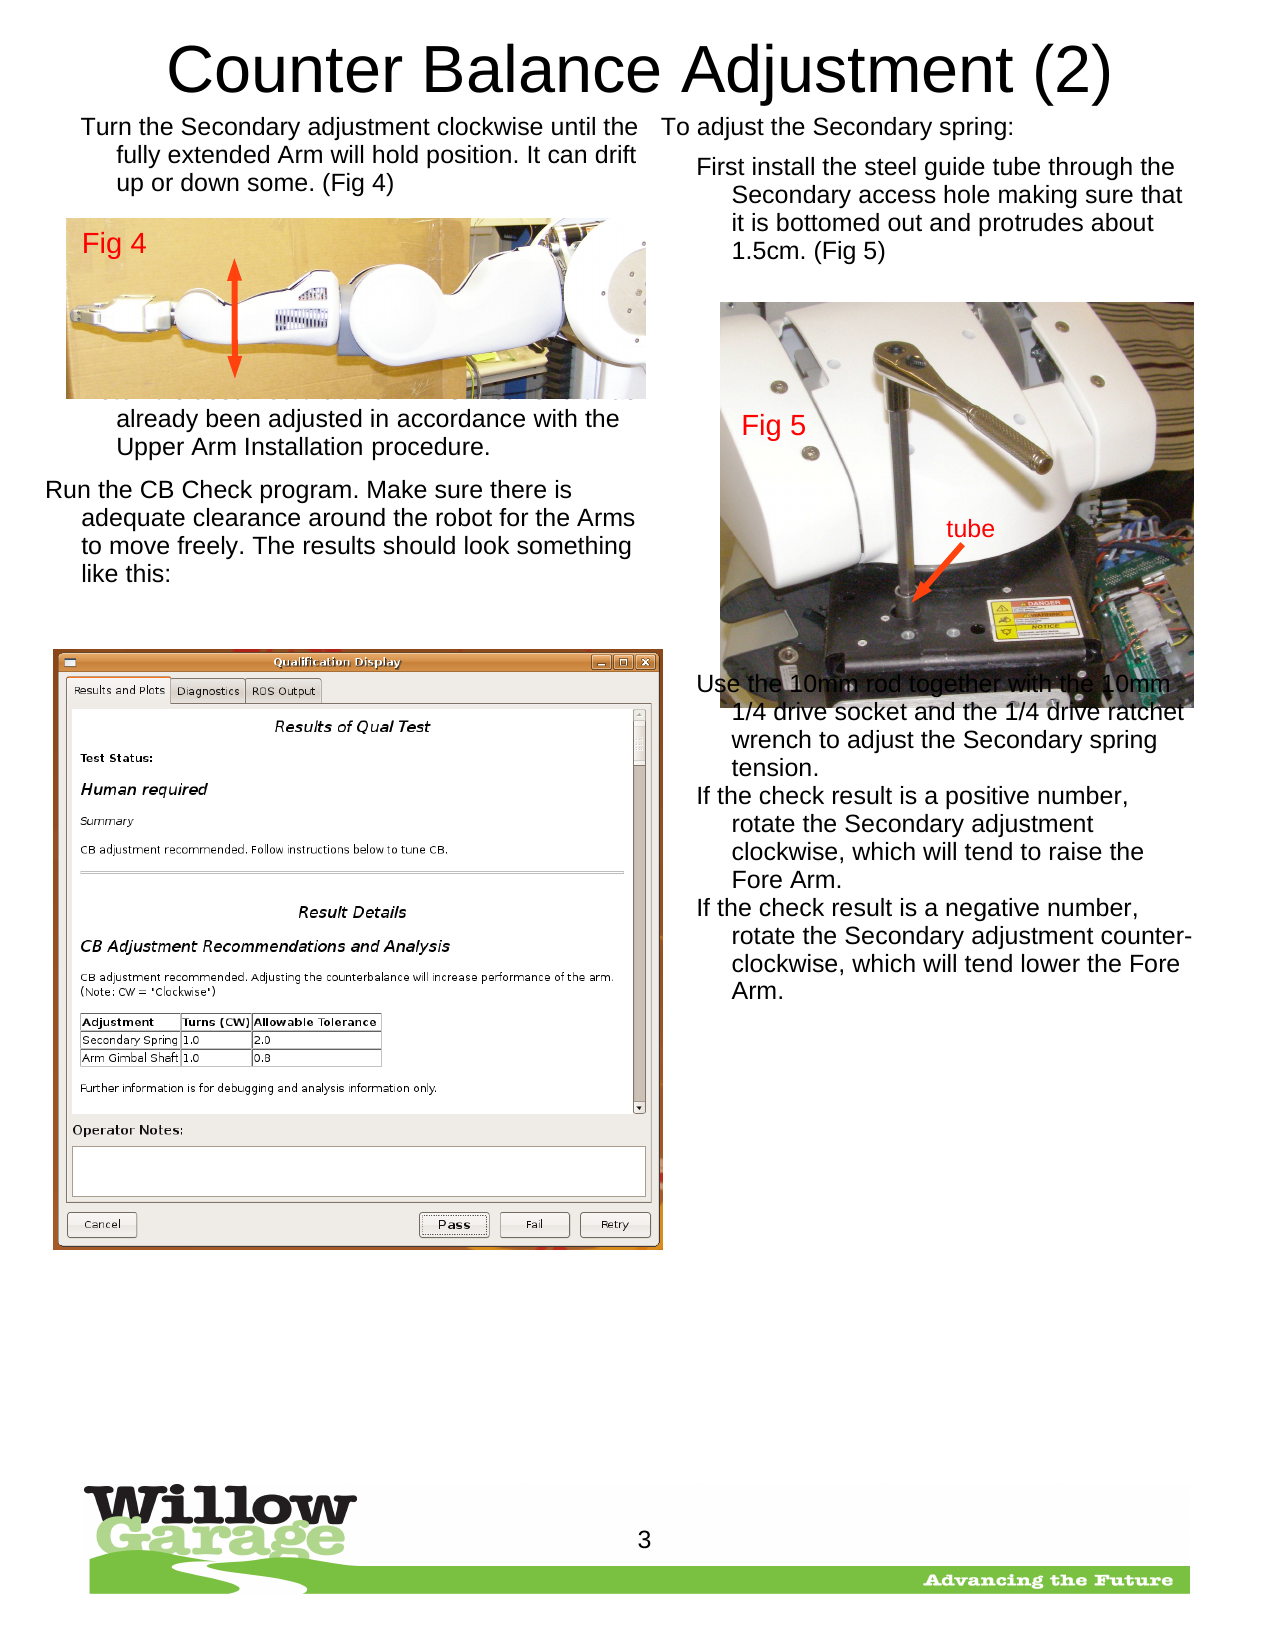

# Counter Balance Adjustment (2)
Turn the Secondary adjustment clockwise until the fully extended Arm will hold position. It can drift up or down some. (Fig 4)
Note: It is assumed that the Arm Gimbal Shaft has already been adjusted in accordance with the Upper Arm Installation procedure.
Run the CB Check program. Make sure there is adequate clearance around the robot for the Arms to move freely. The results should look something like this:
To adjust the Secondary spring:
First install the steel guide tube through the Secondary access hole making sure that it is bottomed out and protrudes about 1.5cm. (Fig 5)
Use the 10mm rod together with the 10mm 1/4 drive socket and the 1/4 drive ratchet wrench to adjust the Secondary spring tension.
If the check result is a positive number, rotate the Secondary adjustment clockwise, which will tend to raise the Fore Arm.
If the check result is a negative number, rotate the Secondary adjustment counter-clockwise, which will tend lower the Fore Arm.
Fig 4
Fig 5
tube
3